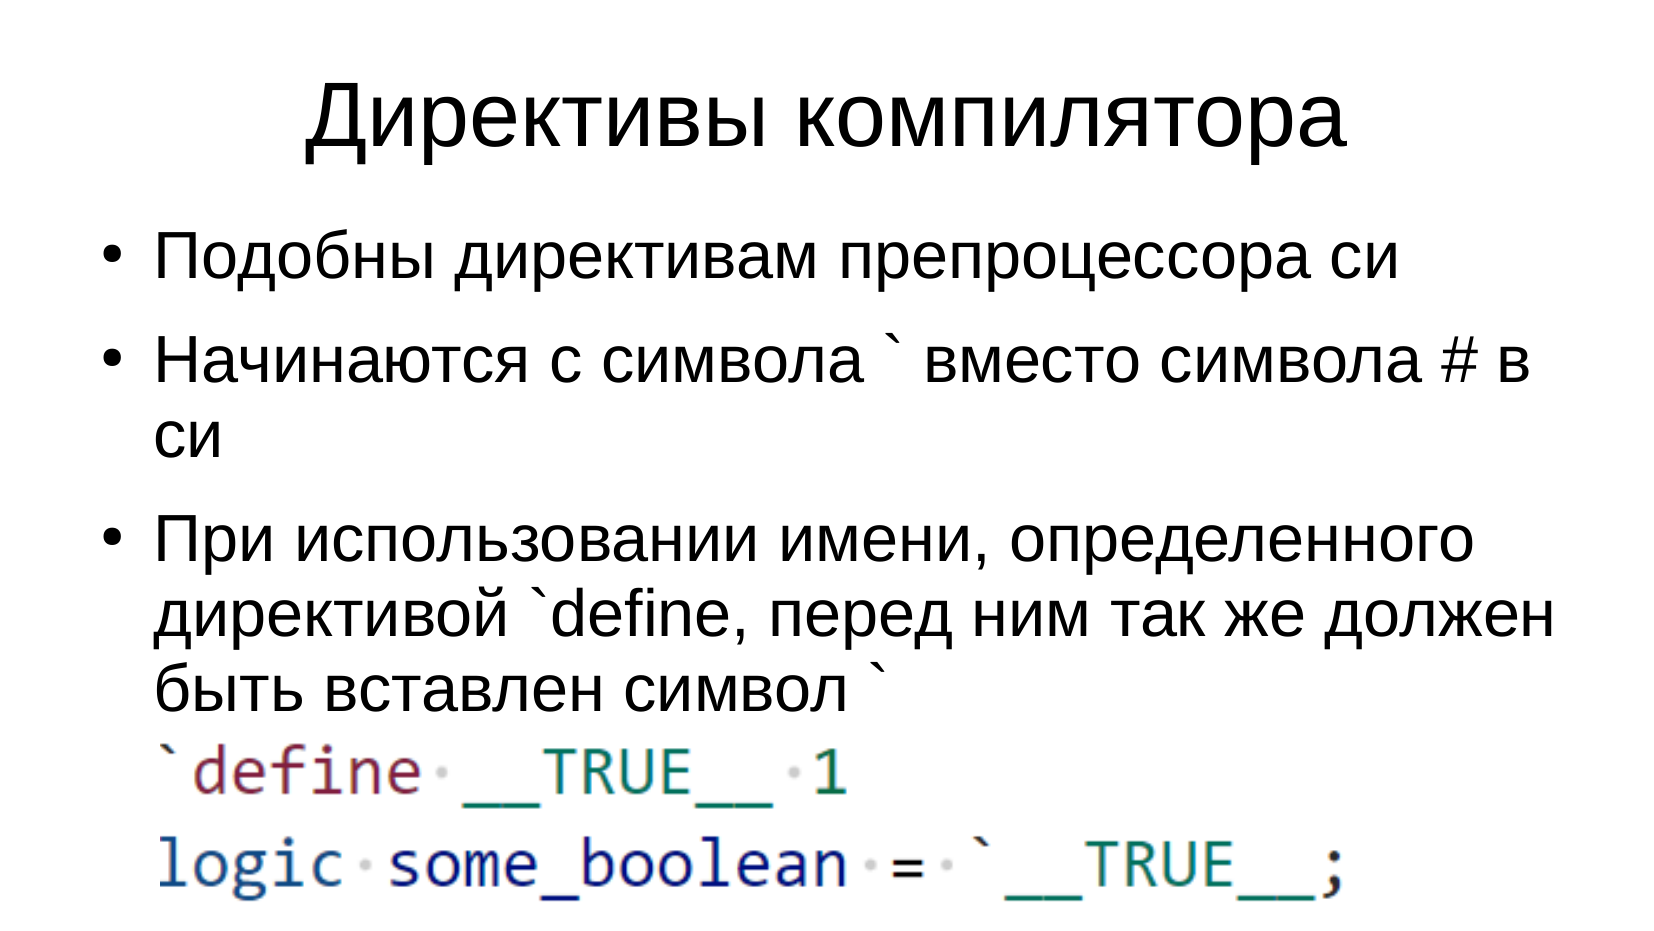

# Директивы компилятора
Подобны директивам препроцессора си
Начинаются с символа ` вместо символа # в си
При использовании имени, определенного директивой `define, перед ним так же должен быть вставлен символ `